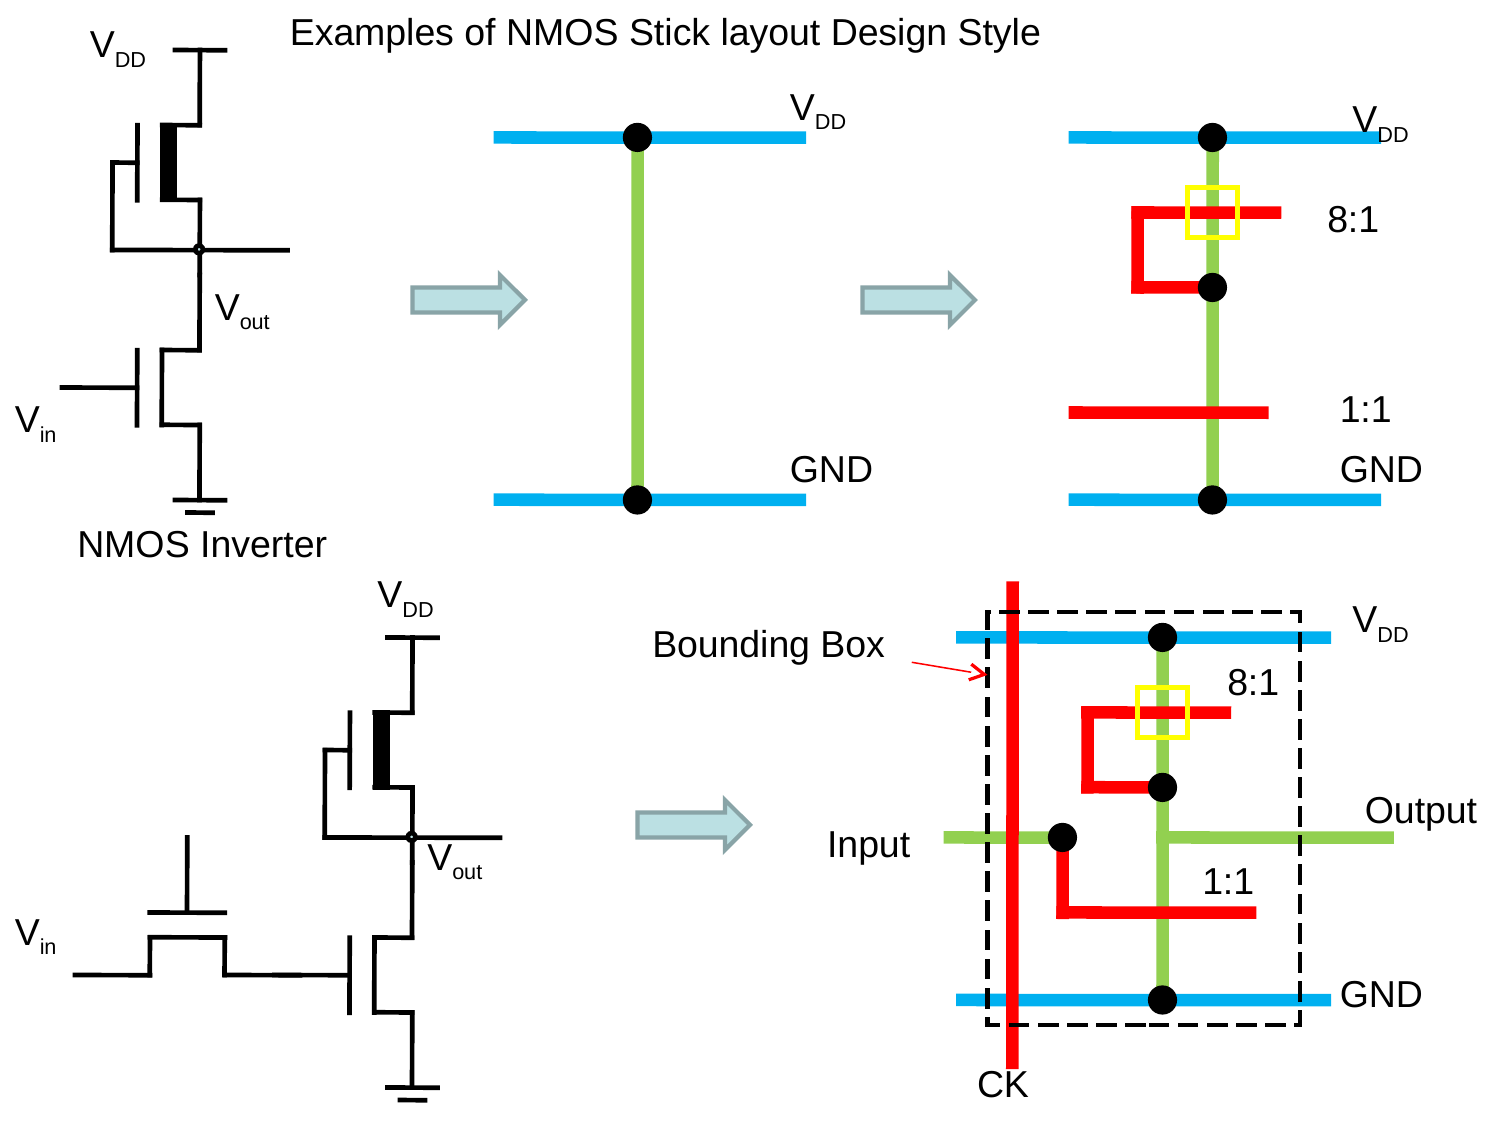

Examples of NMOS Stick layout Design Style
VDD
VDD
GND
VDD
8:1
1:1
GND
Vout
Vin
NMOS Inverter
VDD
VDD
Bounding Box
8:1
Output
Input
1:1
GND
CK
Vout
Vin